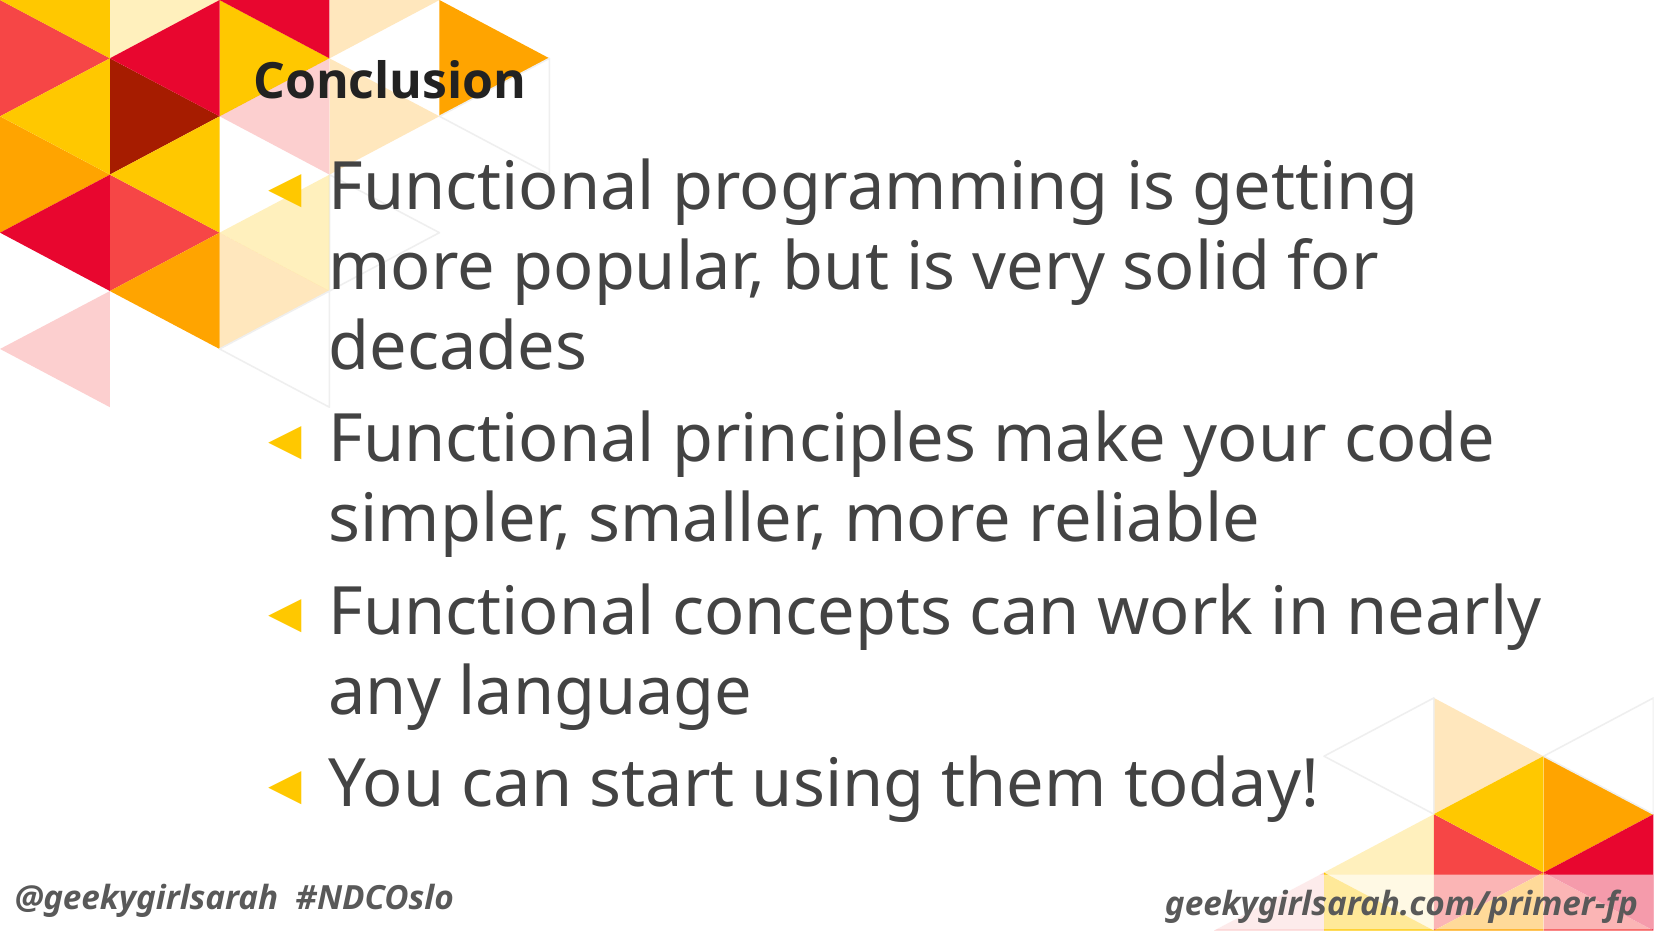

# Conclusion
Functional programming is getting more popular, but is very solid for decades
Functional principles make your code simpler, smaller, more reliable
Functional concepts can work in nearly any language
You can start using them today!